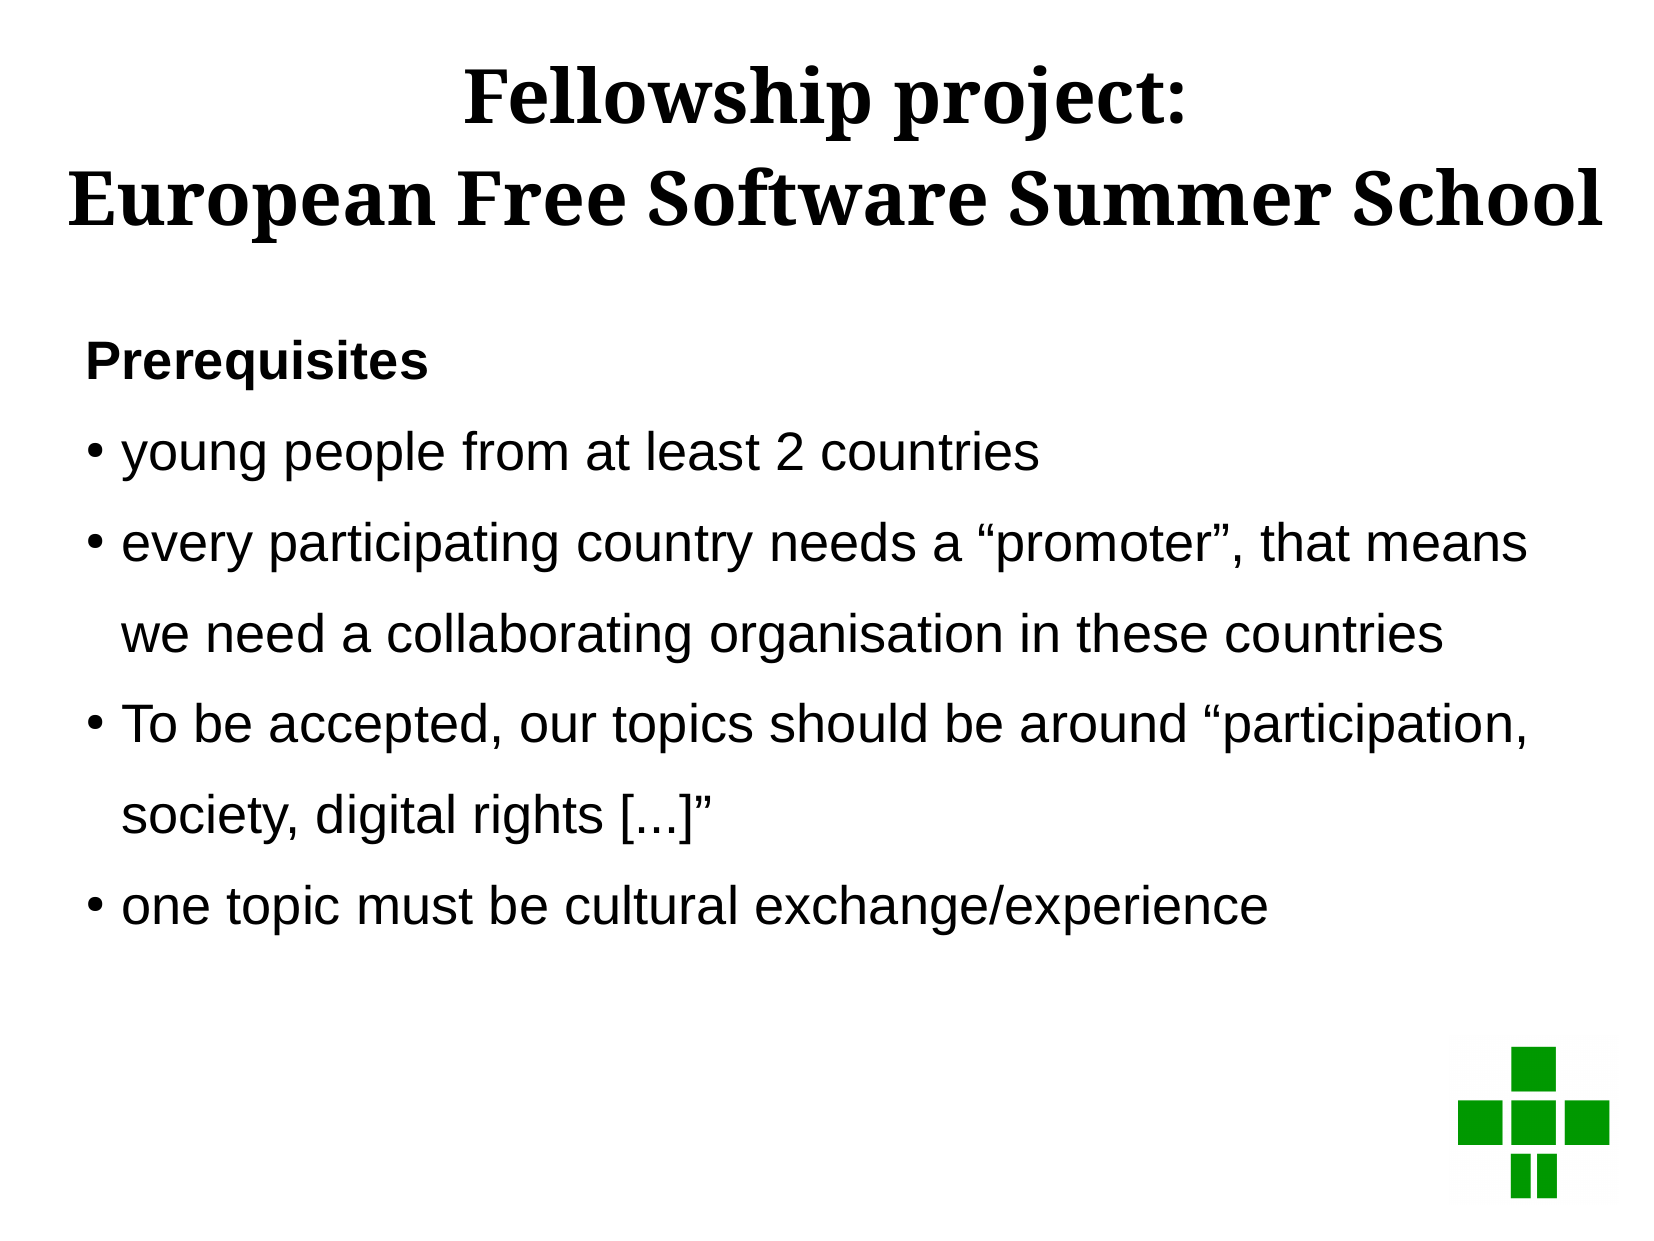

Fellowship project:
European Free Software Summer School
Prerequisites
young people from at least 2 countries
every participating country needs a “promoter”, that means we need a collaborating organisation in these countries
To be accepted, our topics should be around “participation, society, digital rights [...]”
one topic must be cultural exchange/experience